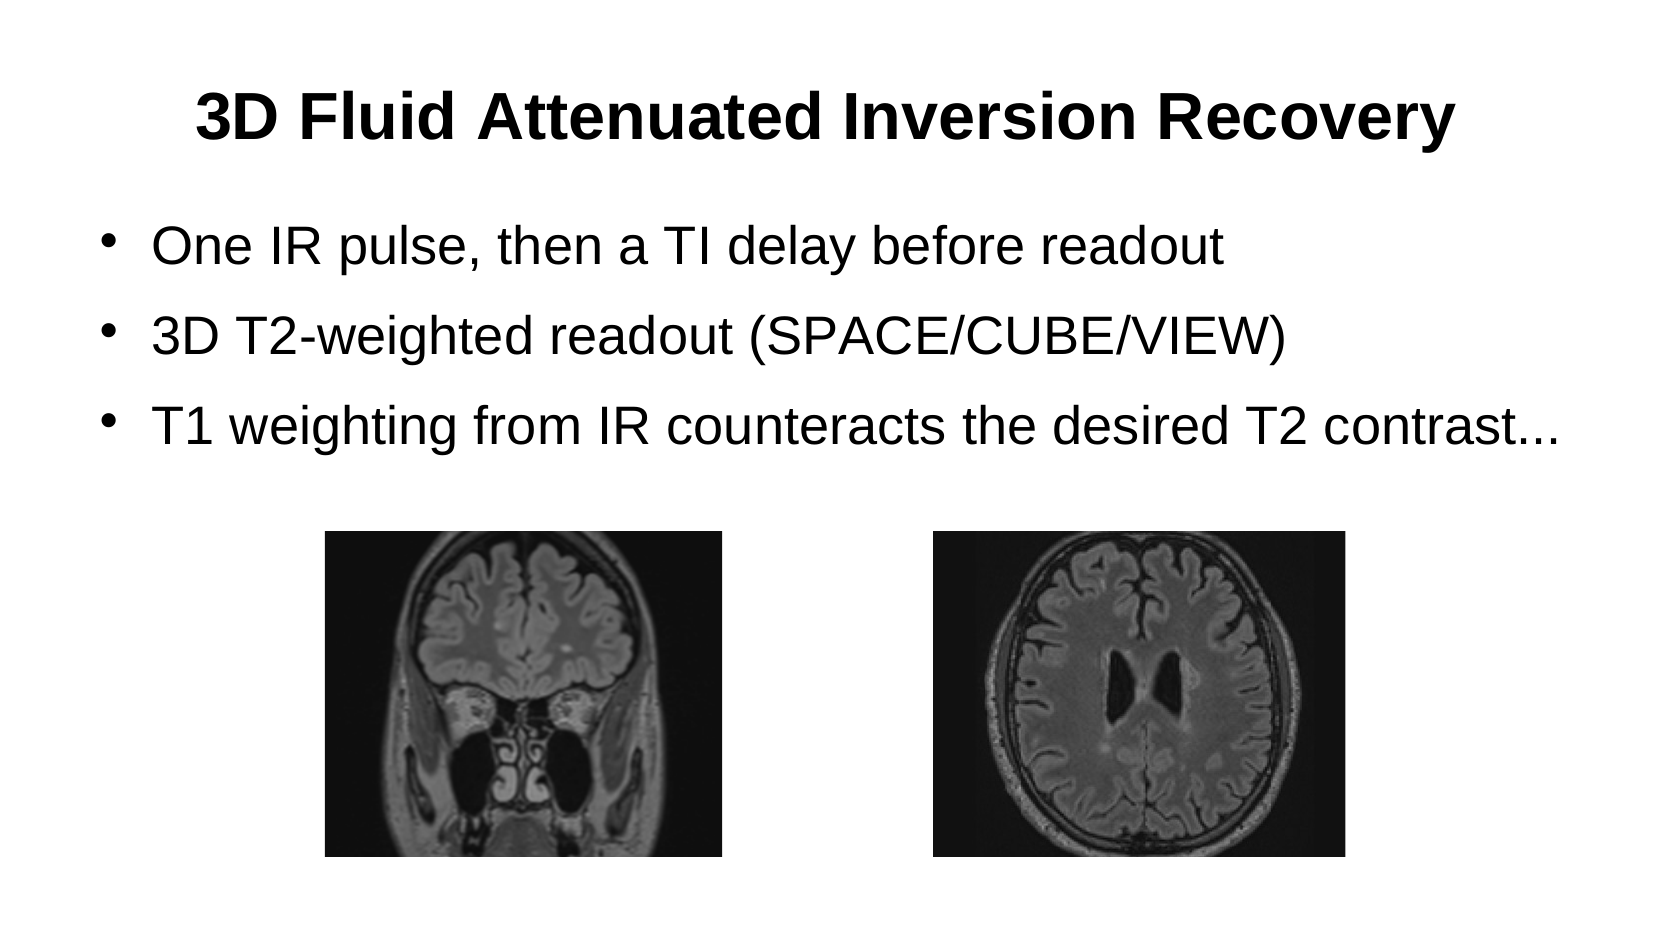

# 3D Fluid Attenuated Inversion Recovery
One IR pulse, then a TI delay before readout
3D T2-weighted readout (SPACE/CUBE/VIEW)
T1 weighting from IR counteracts the desired T2 contrast...